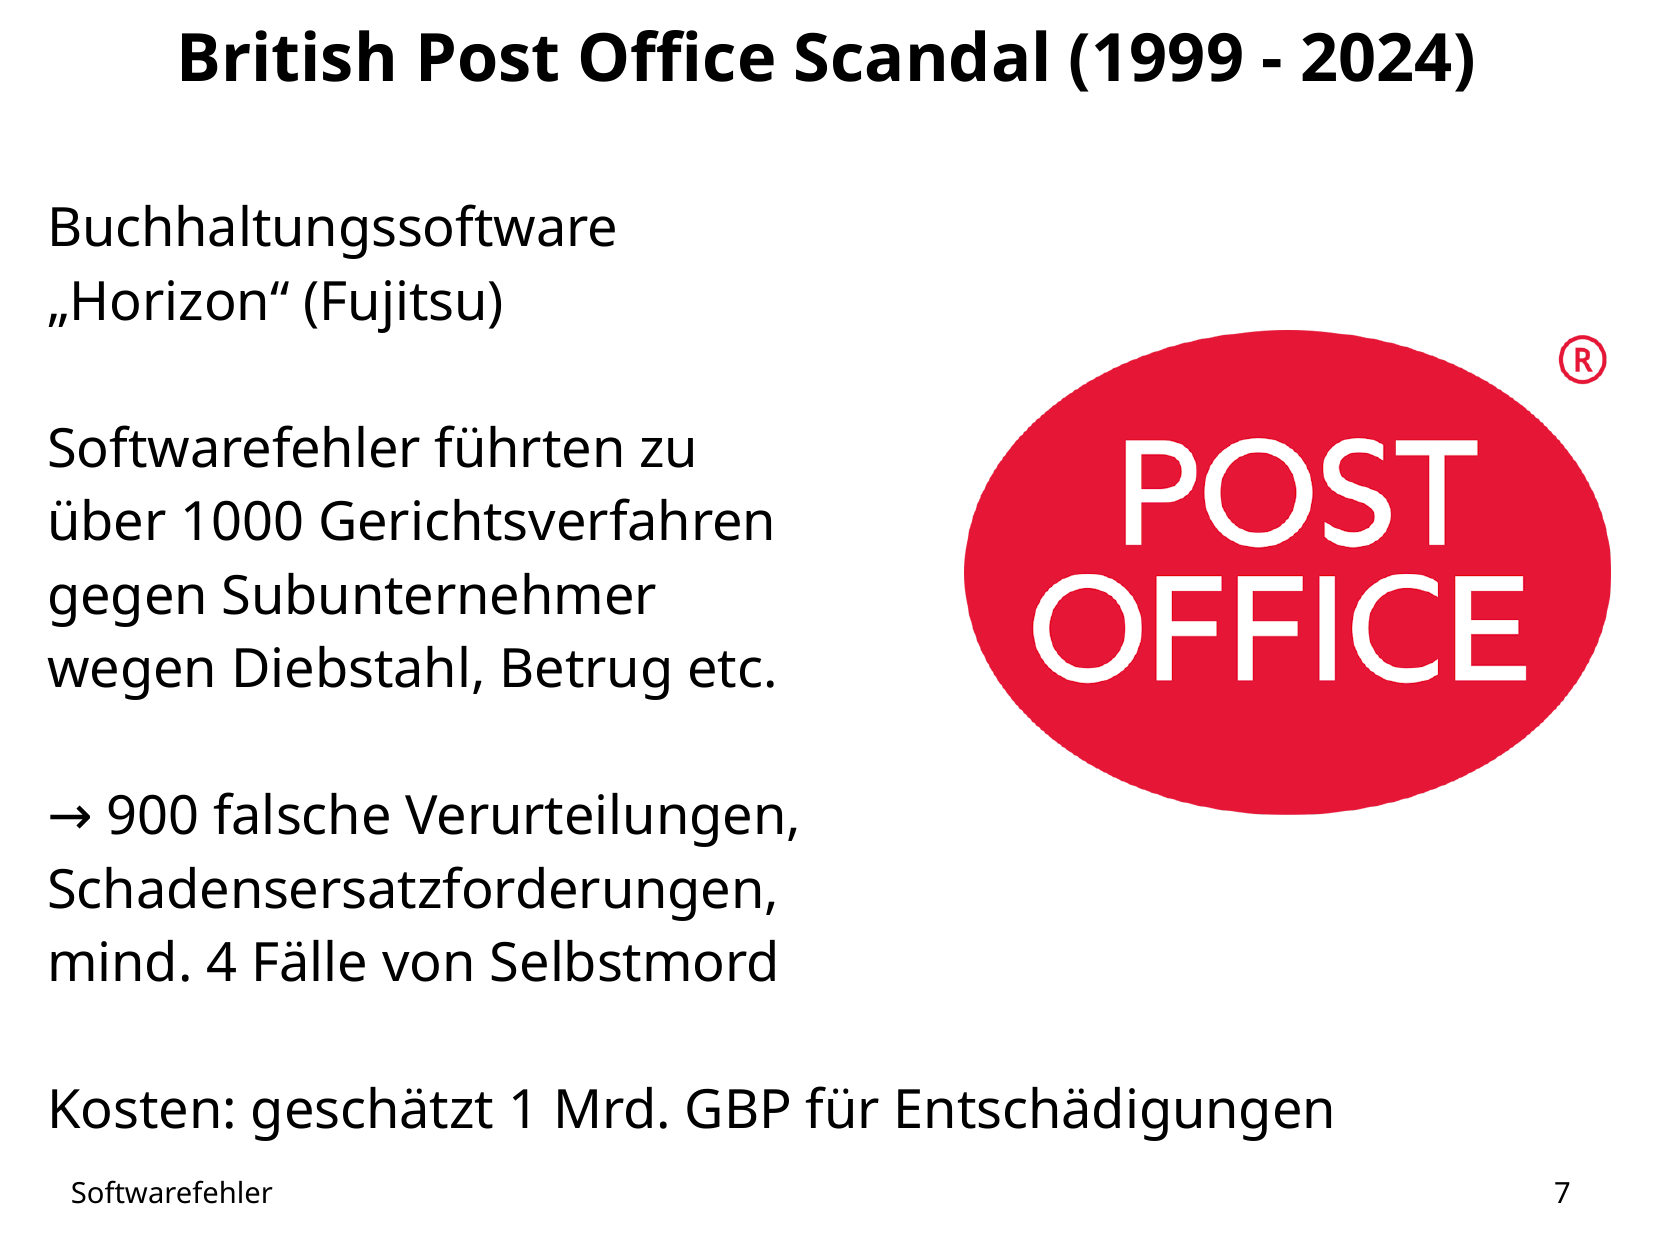

# British Post Office Scandal (1999 - 2024)
Buchhaltungssoftware
„Horizon“ (Fujitsu)
Softwarefehler führten zu
über 1000 Gerichtsverfahren
gegen Subunternehmer
wegen Diebstahl, Betrug etc.
→ 900 falsche Verurteilungen,
Schadensersatzforderungen,
mind. 4 Fälle von Selbstmord
Kosten: geschätzt 1 Mrd. GBP für Entschädigungen
Softwarefehler
7